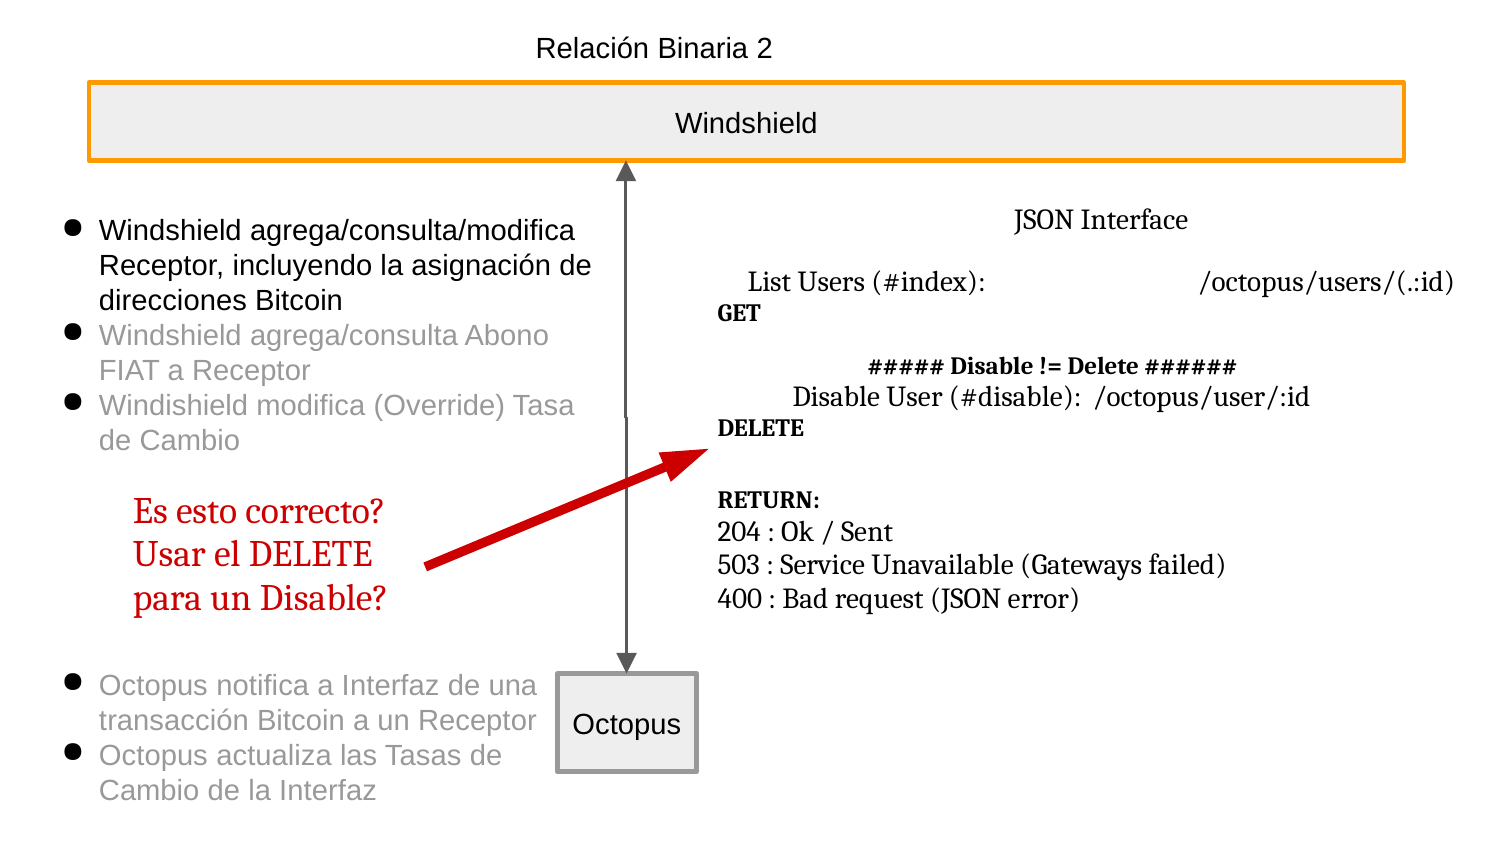

Relación Binaria 2
Windshield
JSON Interface
List Users (#index):			/octopus/users/(.:id)
GET
		##### Disable != Delete ######
	Disable User (#disable):	/octopus/user/:id
DELETE
RETURN:
204 : Ok / Sent
503 : Service Unavailable (Gateways failed)
400 : Bad request (JSON error)
Windshield agrega/consulta/modifica Receptor, incluyendo la asignación de direcciones Bitcoin
Windshield agrega/consulta Abono FIAT a Receptor
Windishield modifica (Override) Tasa de Cambio
Octopus notifica a Interfaz de una transacción Bitcoin a un Receptor
Octopus actualiza las Tasas de Cambio de la Interfaz
Es esto correcto? Usar el DELETE para un Disable?
Octopus